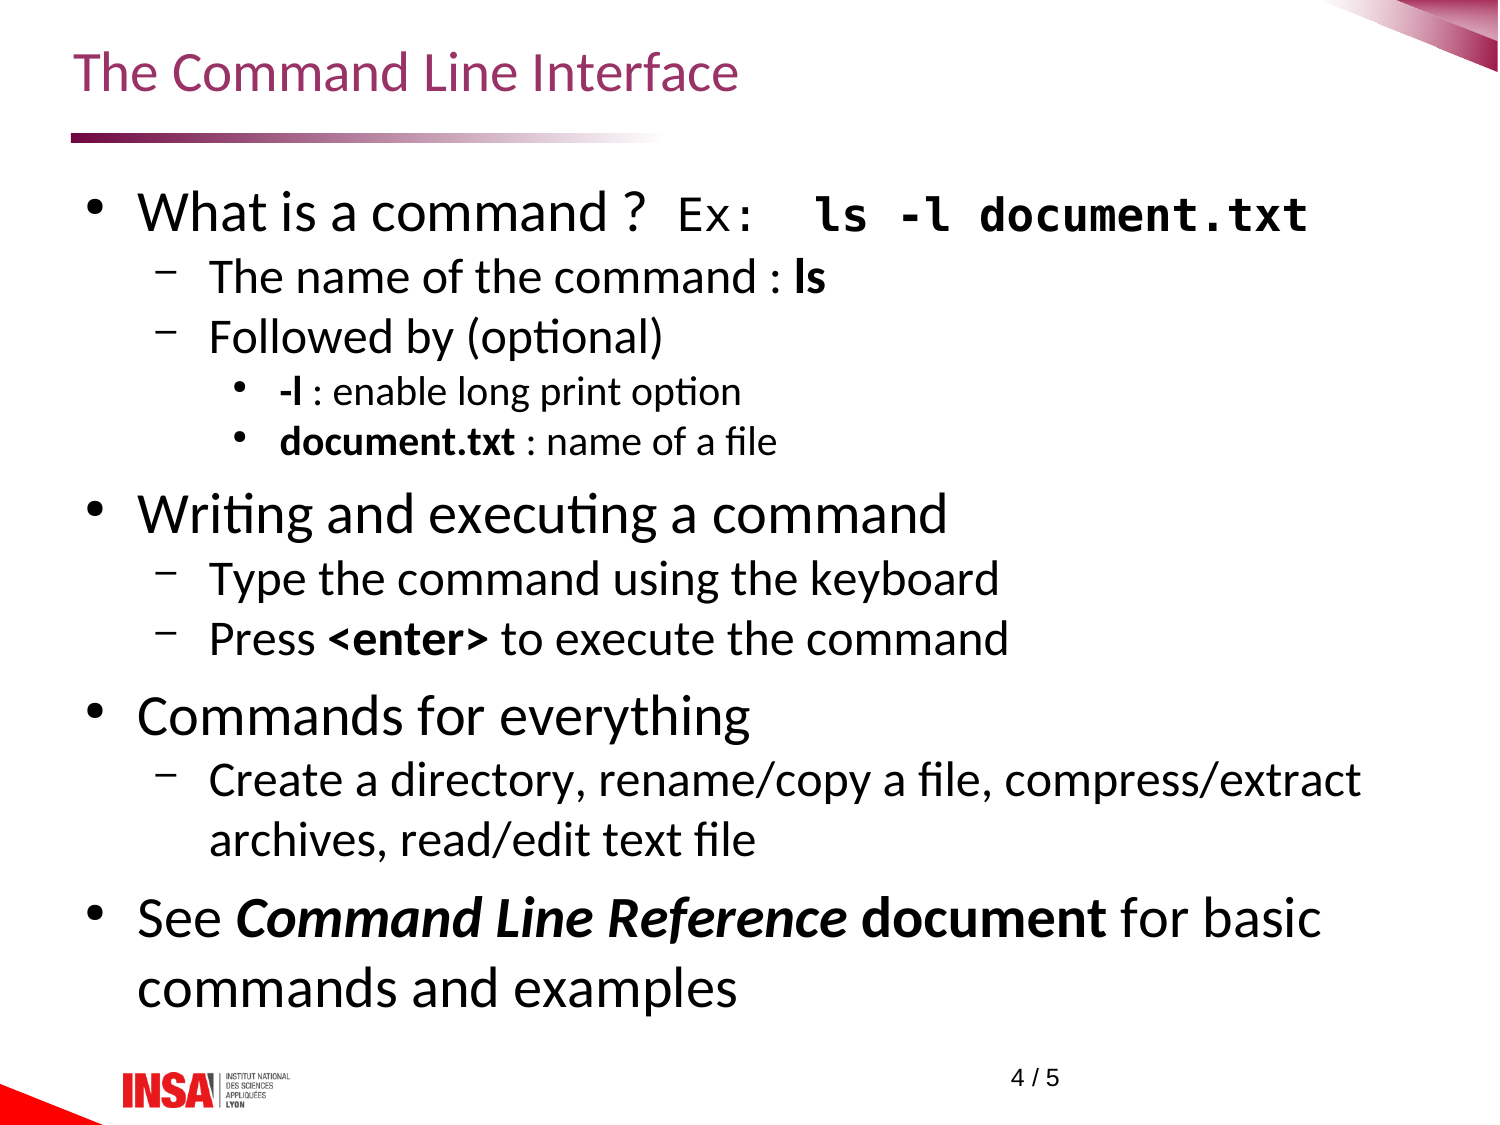

The Command Line Interface
# What is a command ? Ex: ls -l document.txt
The name of the command : ls
Followed by (optional)
-l : enable long print option
document.txt : name of a file
Writing and executing a command
Type the command using the keyboard
Press <enter> to execute the command
Commands for everything
Create a directory, rename/copy a file, compress/extract archives, read/edit text file
See Command Line Reference document for basic commands and examples